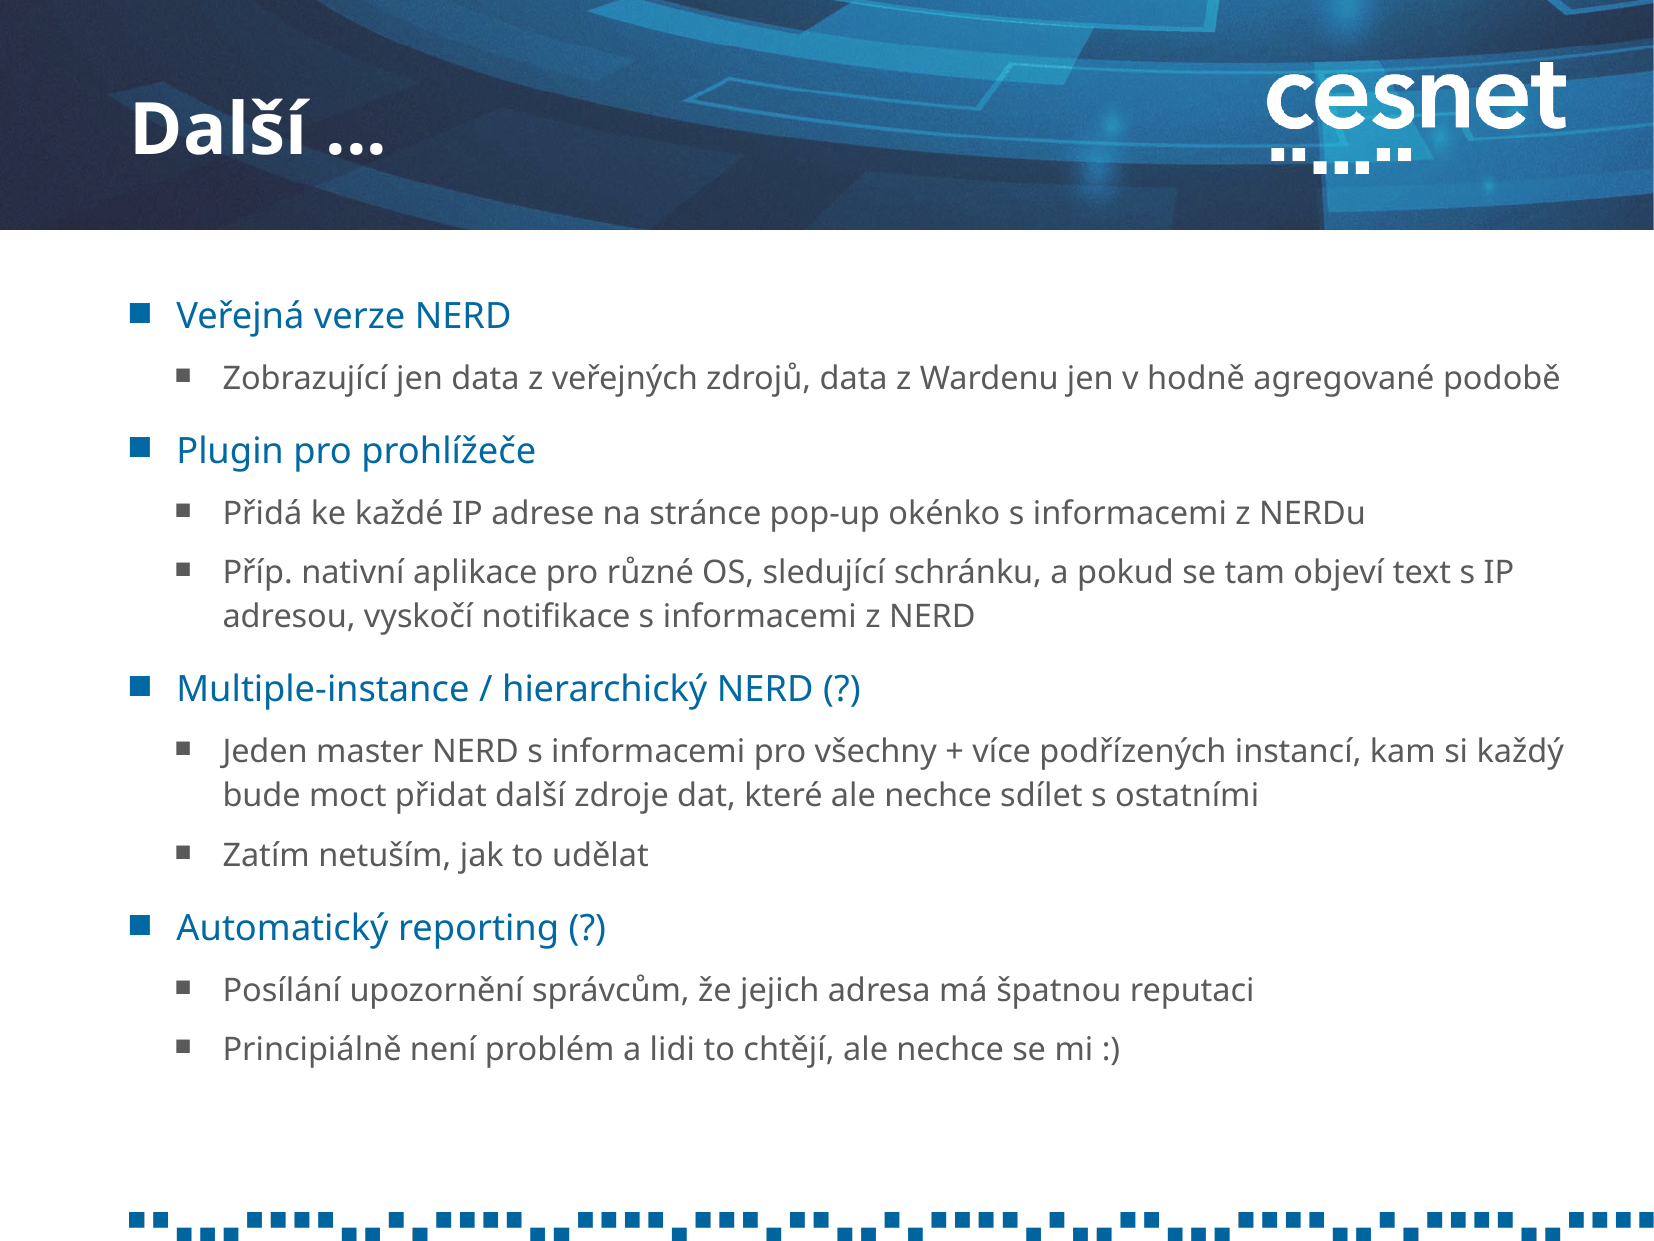

# Další ...
Veřejná verze NERD
Zobrazující jen data z veřejných zdrojů, data z Wardenu jen v hodně agregované podobě
Plugin pro prohlížeče
Přidá ke každé IP adrese na stránce pop-up okénko s informacemi z NERDu
Příp. nativní aplikace pro různé OS, sledující schránku, a pokud se tam objeví text s IP adresou, vyskočí notifikace s informacemi z NERD
Multiple-instance / hierarchický NERD (?)
Jeden master NERD s informacemi pro všechny + více podřízených instancí, kam si každý bude moct přidat další zdroje dat, které ale nechce sdílet s ostatními
Zatím netuším, jak to udělat
Automatický reporting (?)
Posílání upozornění správcům, že jejich adresa má špatnou reputaci
Principiálně není problém a lidi to chtějí, ale nechce se mi :)